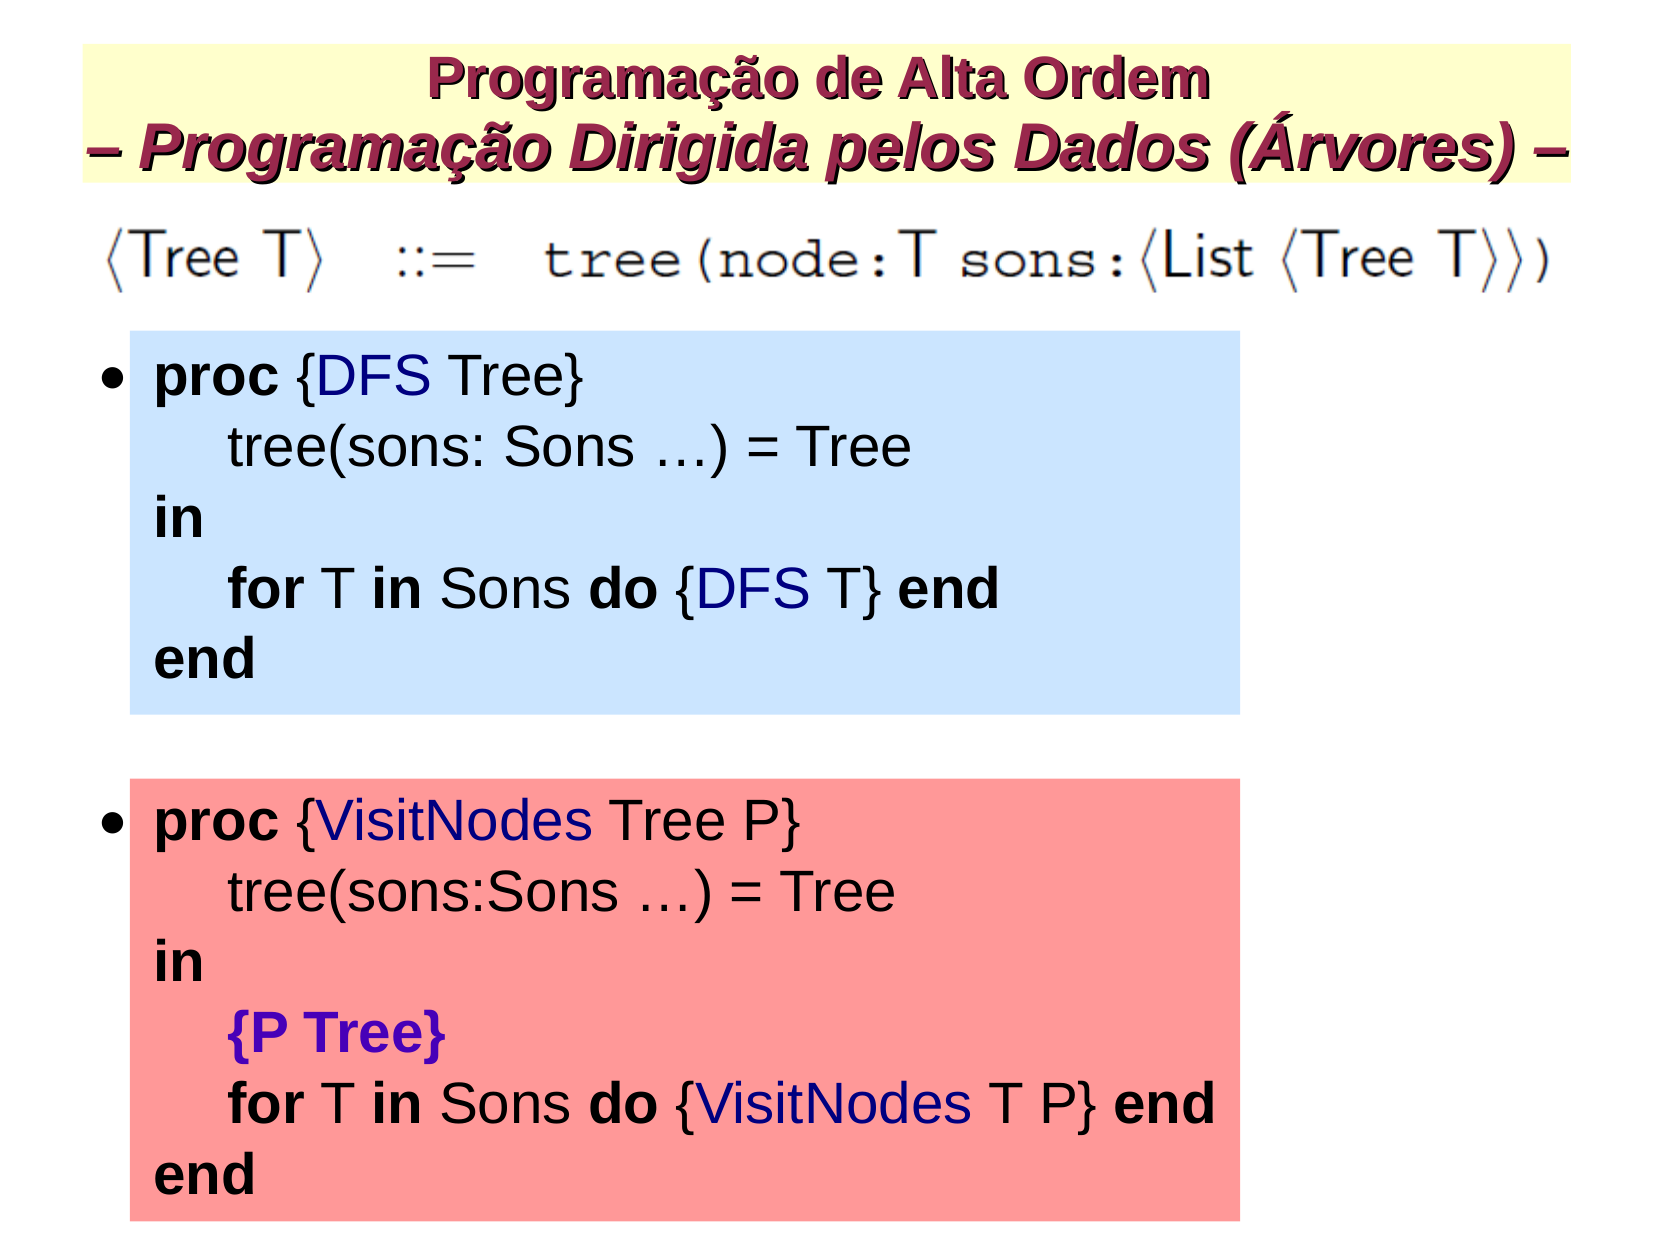

# Programação de Alta Ordem – Programação Dirigida pelos Dados (Árvores) –
proc {DFS Tree}
	tree(sons: Sons …) = Tree
in
	for T in Sons do {DFS T} end
end
proc {VisitNodes Tree P}
	tree(sons:Sons …) = Tree
in
	{P Tree}
	for T in Sons do {VisitNodes T P} end
end